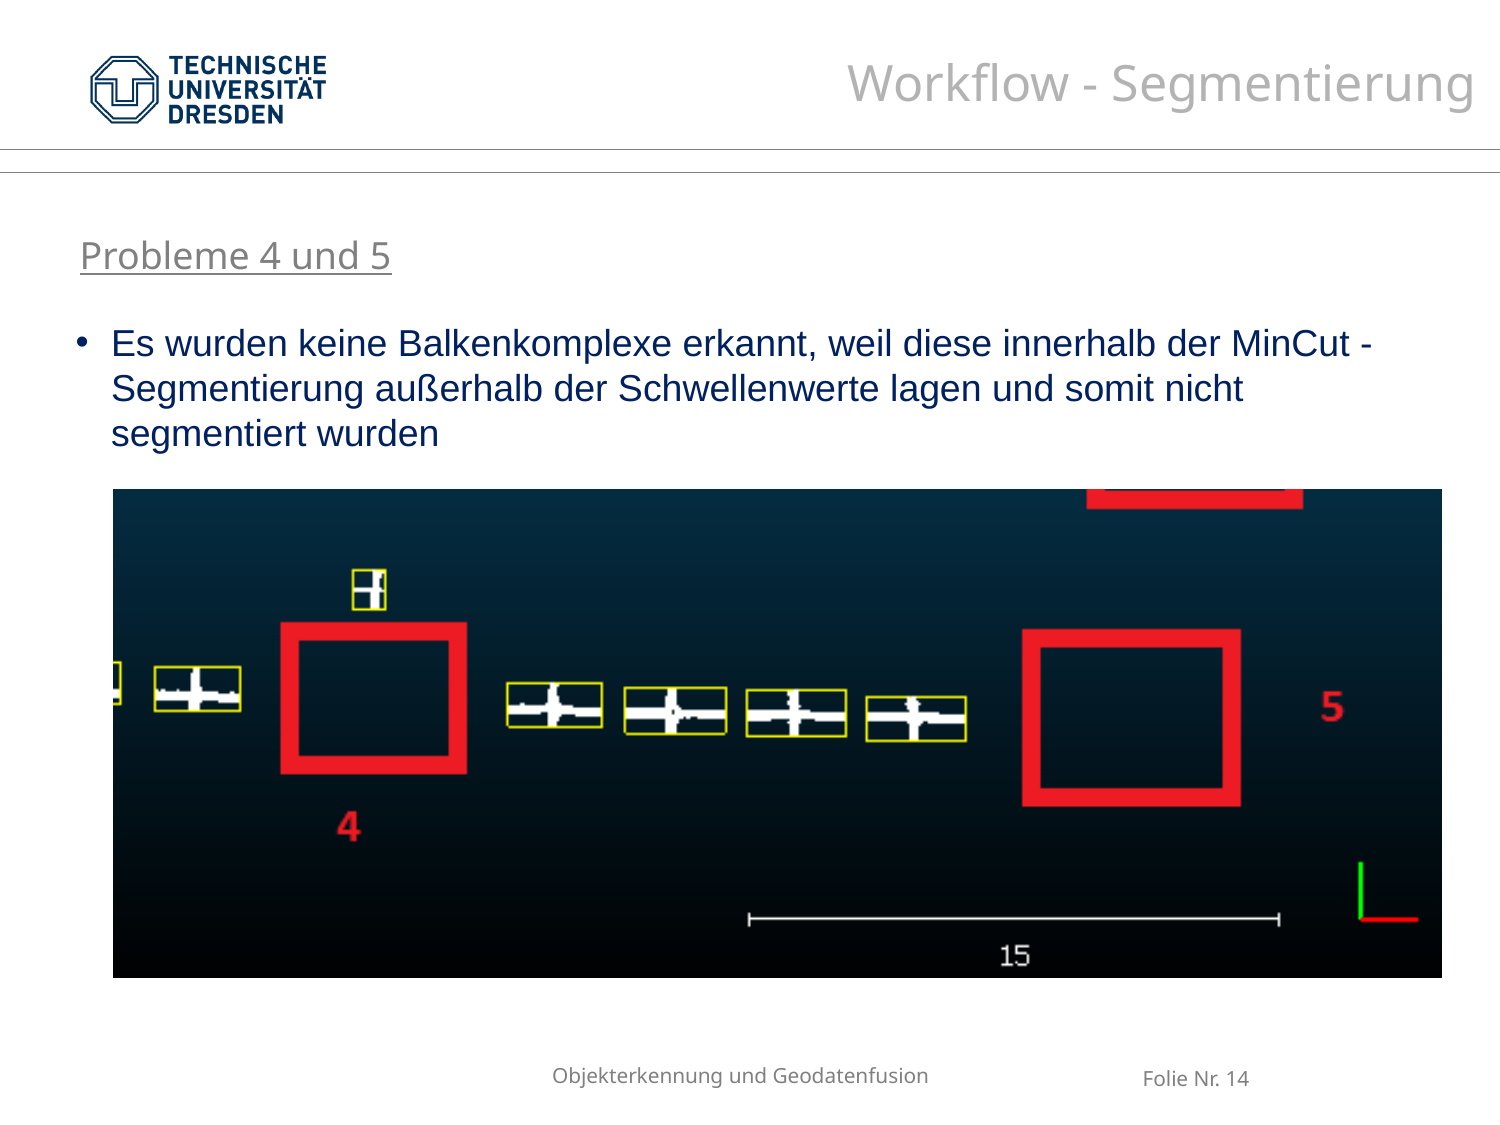

Workflow - Segmentierung
Probleme 4 und 5
Es wurden keine Balkenkomplexe erkannt, weil diese innerhalb der MinCut -Segmentierung außerhalb der Schwellenwerte lagen und somit nicht segmentiert wurden